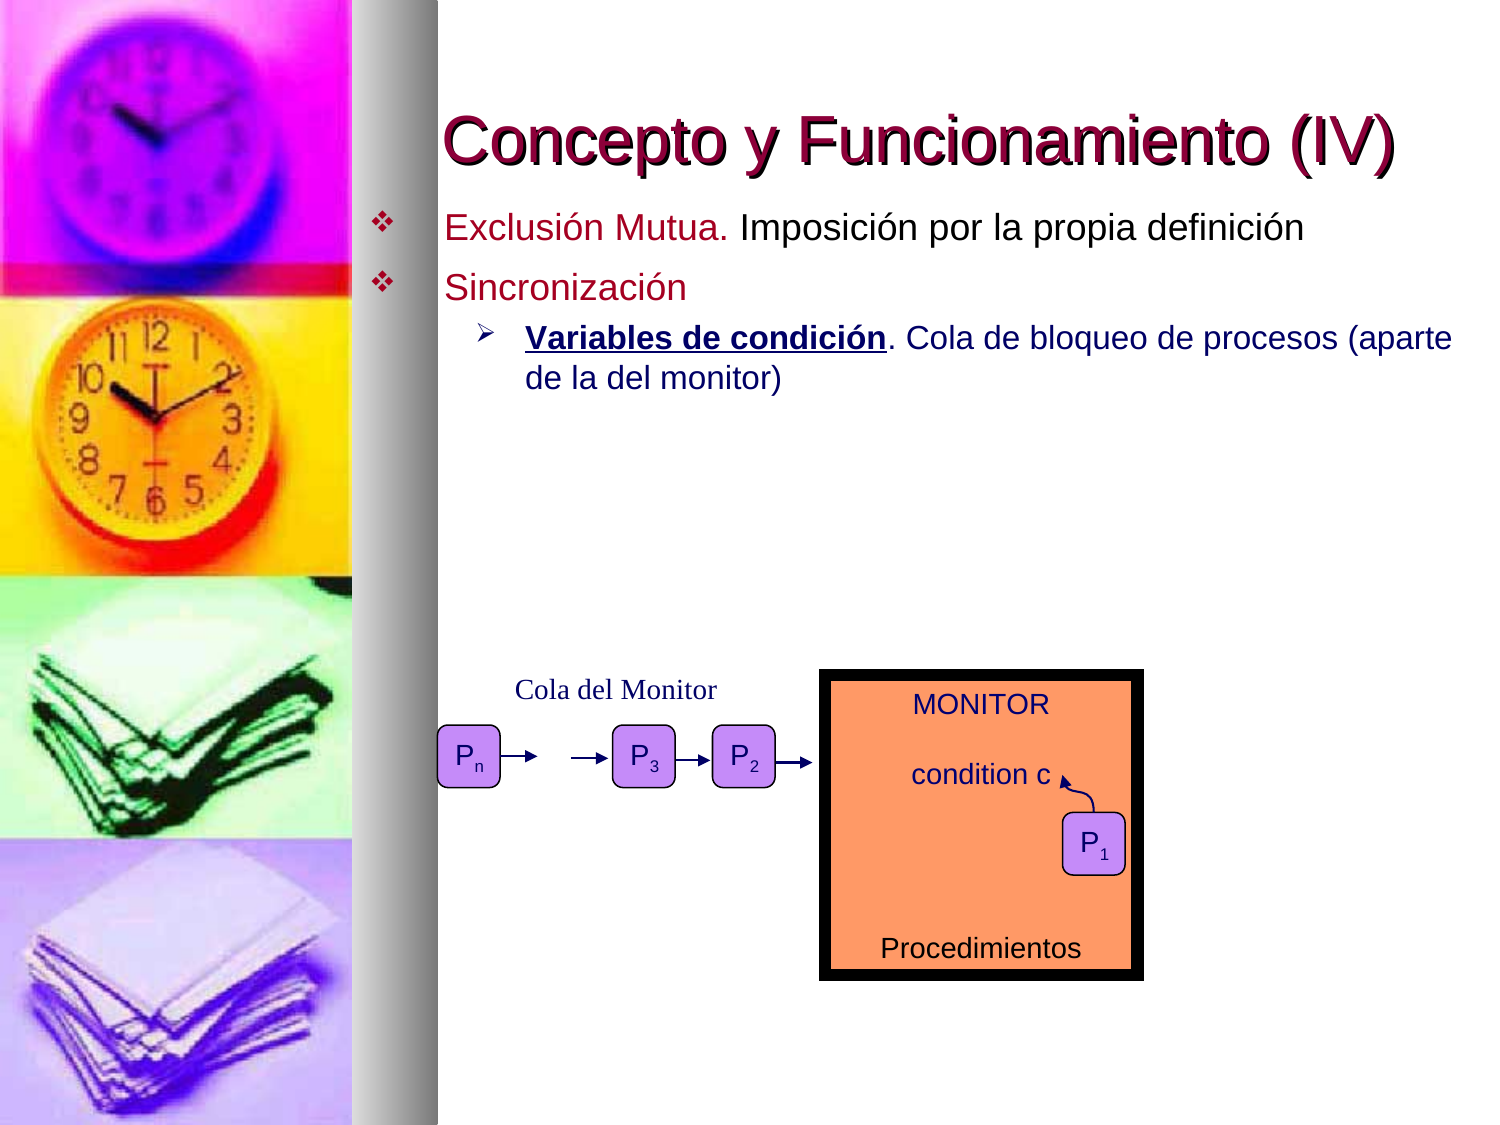

# Concepto y Funcionamiento (IV)
Exclusión Mutua. Imposición por la propia definición
Sincronización
Variables de condición. Cola de bloqueo de procesos (aparte de la del monitor)
Cola del Monitor
MONITOR
Procedimientos
P1
MONITOR
condition c
Procedimientos
Pn
P3
P2
P1